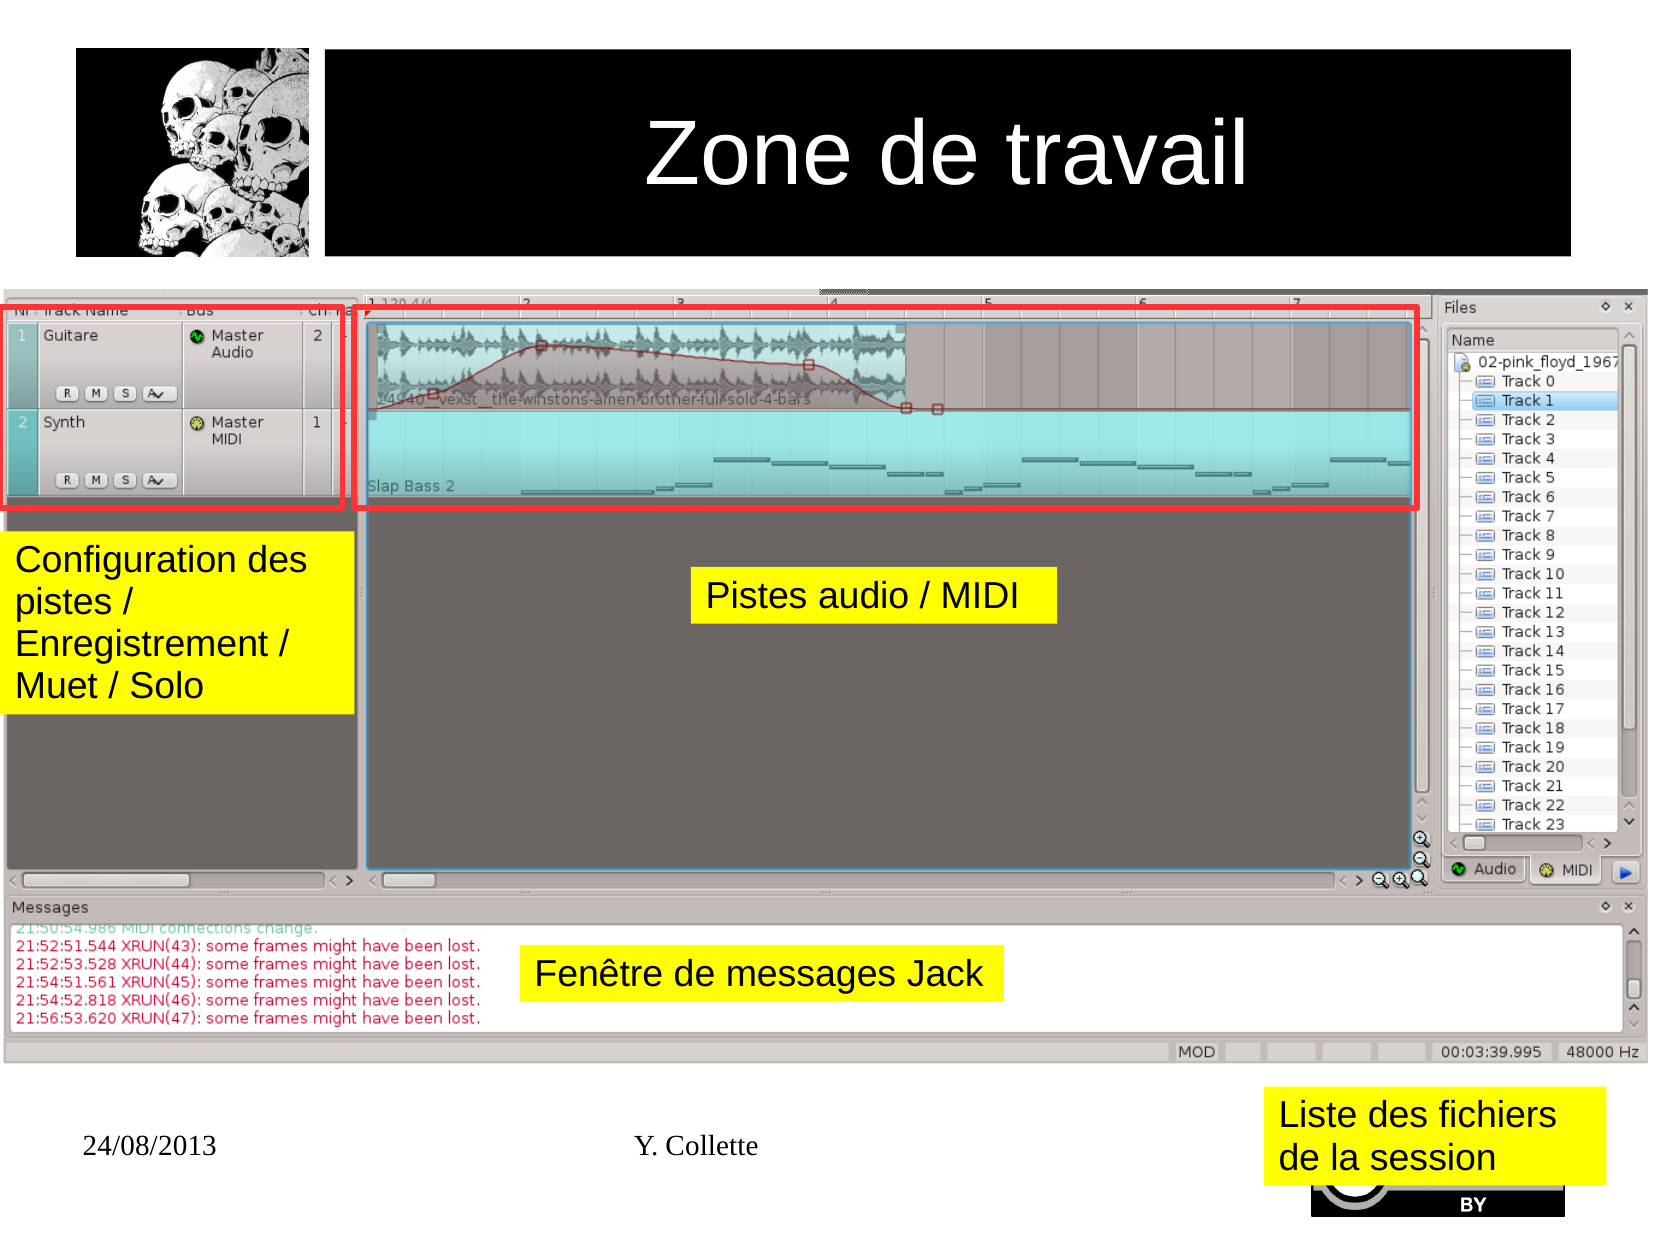

# Zone de travail
Configuration des pistes / Enregistrement / Muet / Solo
Pistes audio / MIDI
Fenêtre de messages Jack
Liste des fichiers de la session
Y. Collette
22